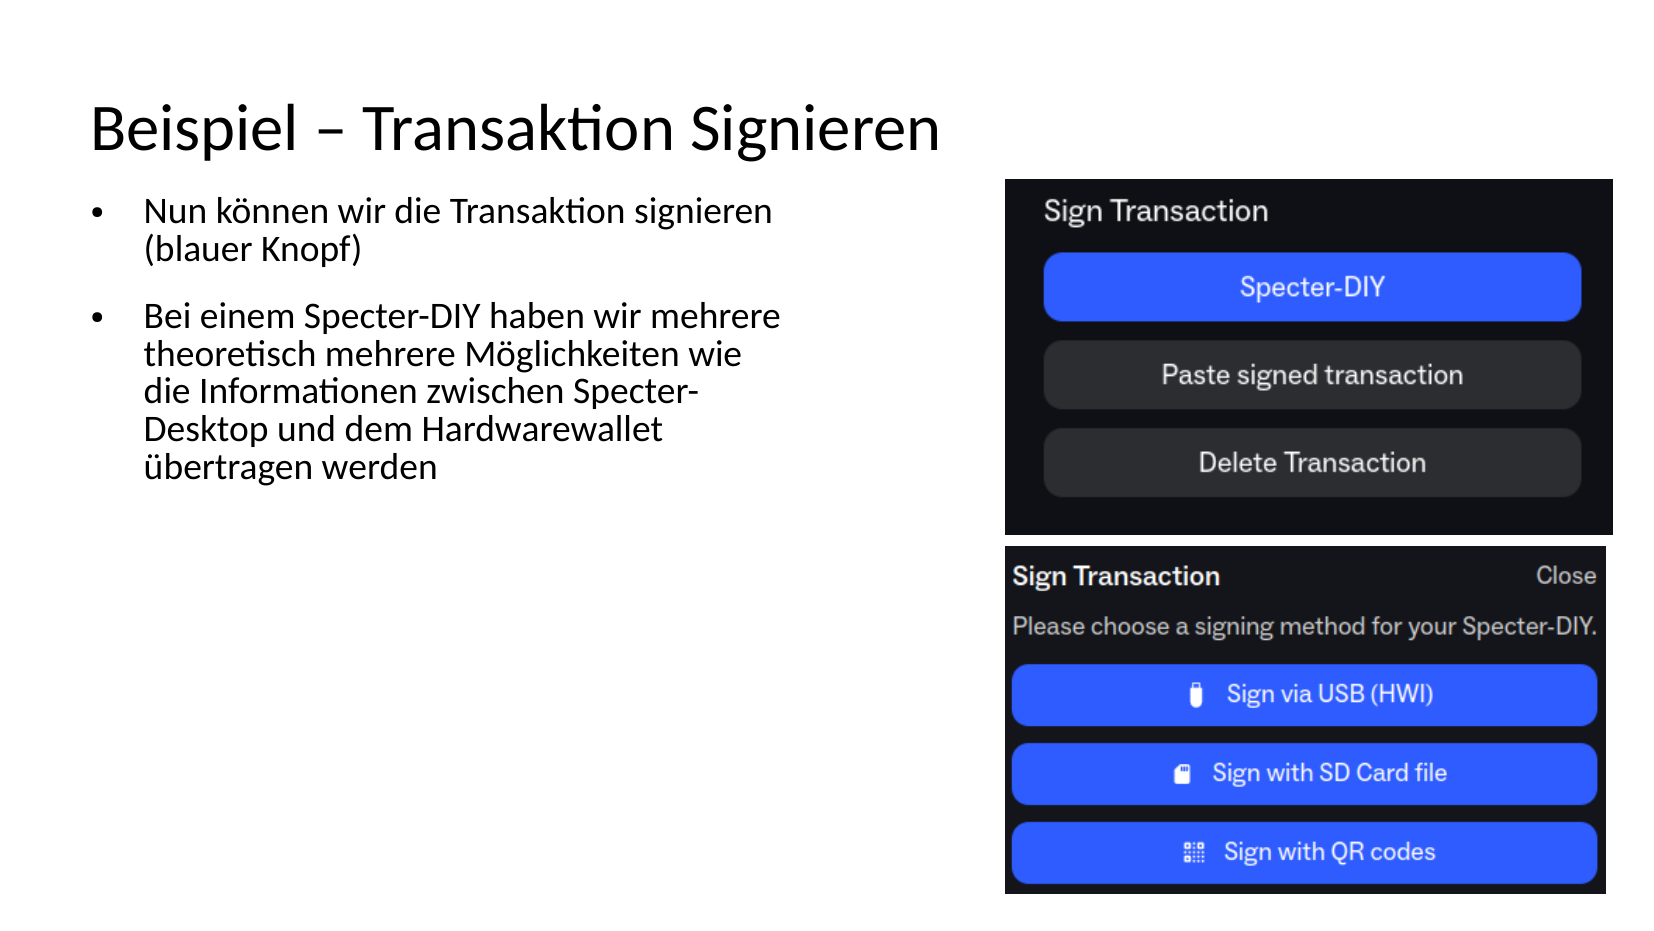

# Beispiel – Transaktion Signieren
Nun können wir die Transaktion signieren (blauer Knopf)
Bei einem Specter-DIY haben wir mehrere theoretisch mehrere Möglichkeiten wie die Informationen zwischen Specter-Desktop und dem Hardwarewallet übertragen werden